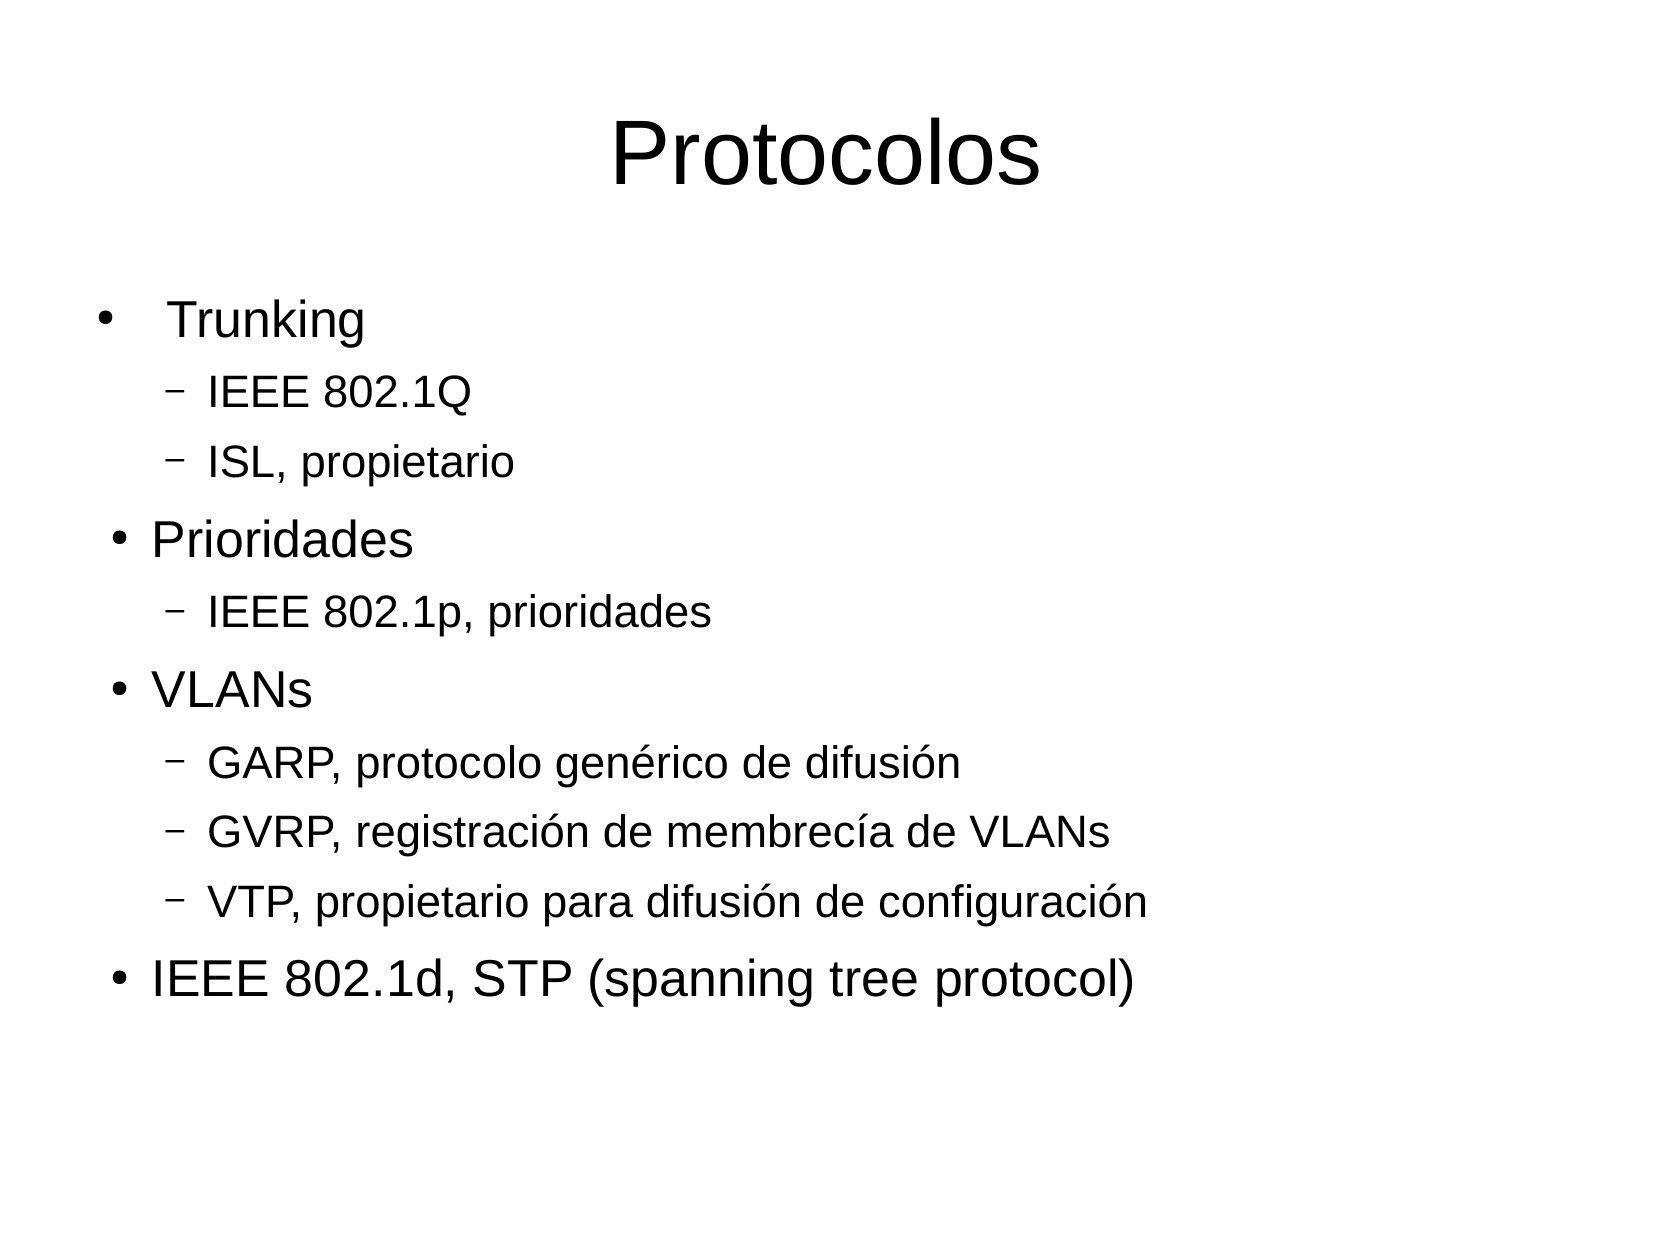

# Protocolos
 Trunking
IEEE 802.1Q
ISL, propietario
Prioridades
IEEE 802.1p, prioridades
VLANs
GARP, protocolo genérico de difusión
GVRP, registración de membrecía de VLANs
VTP, propietario para difusión de configuración
IEEE 802.1d, STP (spanning tree protocol)